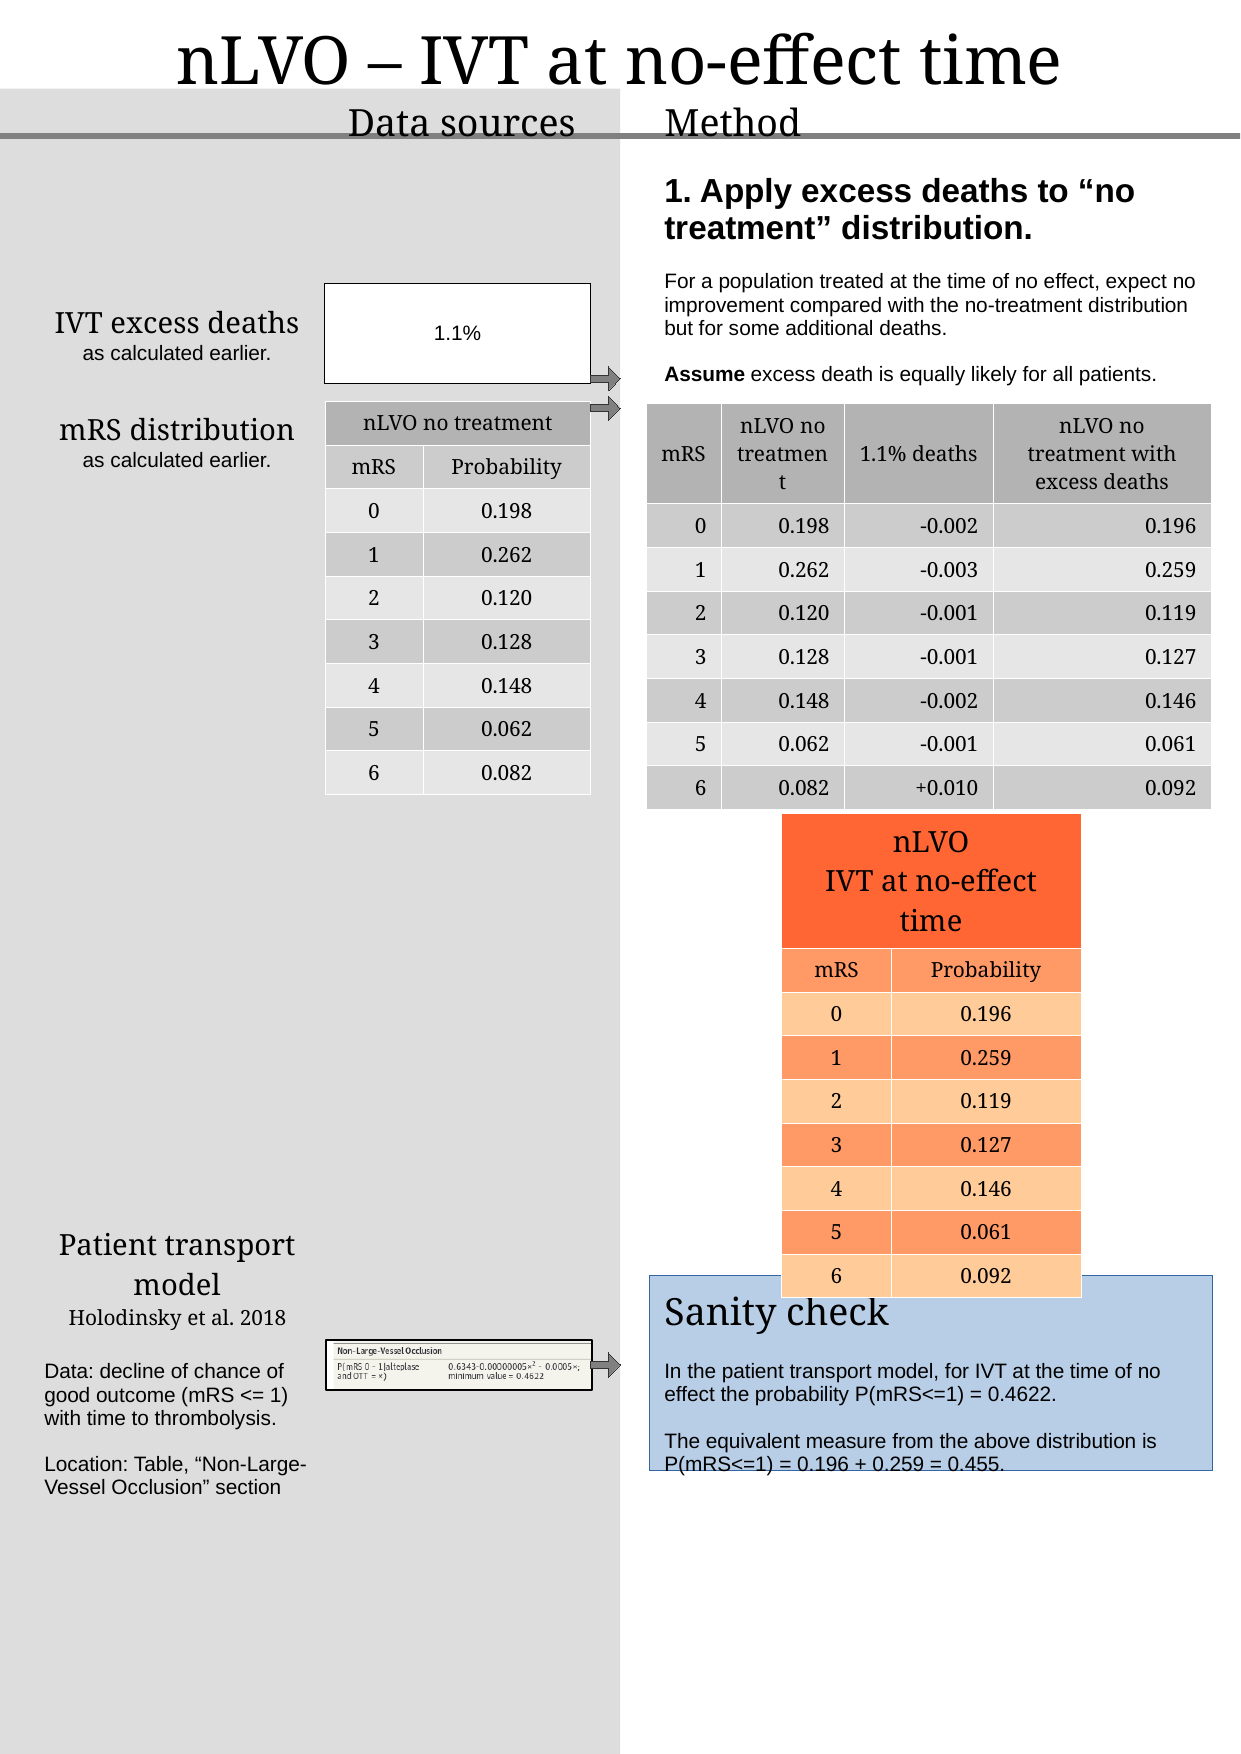

nLVO – IVT at no-effect time
Data sources
Method
1. Apply excess deaths to “no treatment” distribution.
For a population treated at the time of no effect, expect no improvement compared with the no-treatment distribution but for some additional deaths.
Assume excess death is equally likely for all patients.
→ Result:
IVT excess deaths
as calculated earlier.
1.1%
| nLVO no treatment | |
| --- | --- |
| mRS | Probability |
| 0 | 0.198 |
| 1 | 0.262 |
| 2 | 0.120 |
| 3 | 0.128 |
| 4 | 0.148 |
| 5 | 0.062 |
| 6 | 0.082 |
mRS distribution
as calculated earlier.
| mRS | nLVO no treatment | 1.1% deaths | nLVO no treatment with excess deaths |
| --- | --- | --- | --- |
| 0 | 0.198 | -0.002 | 0.196 |
| 1 | 0.262 | -0.003 | 0.259 |
| 2 | 0.120 | -0.001 | 0.119 |
| 3 | 0.128 | -0.001 | 0.127 |
| 4 | 0.148 | -0.002 | 0.146 |
| 5 | 0.062 | -0.001 | 0.061 |
| 6 | 0.082 | +0.010 | 0.092 |
| nLVO IVT at no-effect time | |
| --- | --- |
| mRS | Probability |
| 0 | 0.196 |
| 1 | 0.259 |
| 2 | 0.119 |
| 3 | 0.127 |
| 4 | 0.146 |
| 5 | 0.061 |
| 6 | 0.092 |
Patient transport model
Holodinsky et al. 2018
Data: decline of chance of good outcome (mRS <= 1) with time to thrombolysis.
Location: Table, “Non-Large-Vessel Occlusion” section
Sanity check
In the patient transport model, for IVT at the time of no effect the probability P(mRS<=1) = 0.4622.
The equivalent measure from the above distribution is P(mRS<=1) = 0.196 + 0.259 = 0.455.